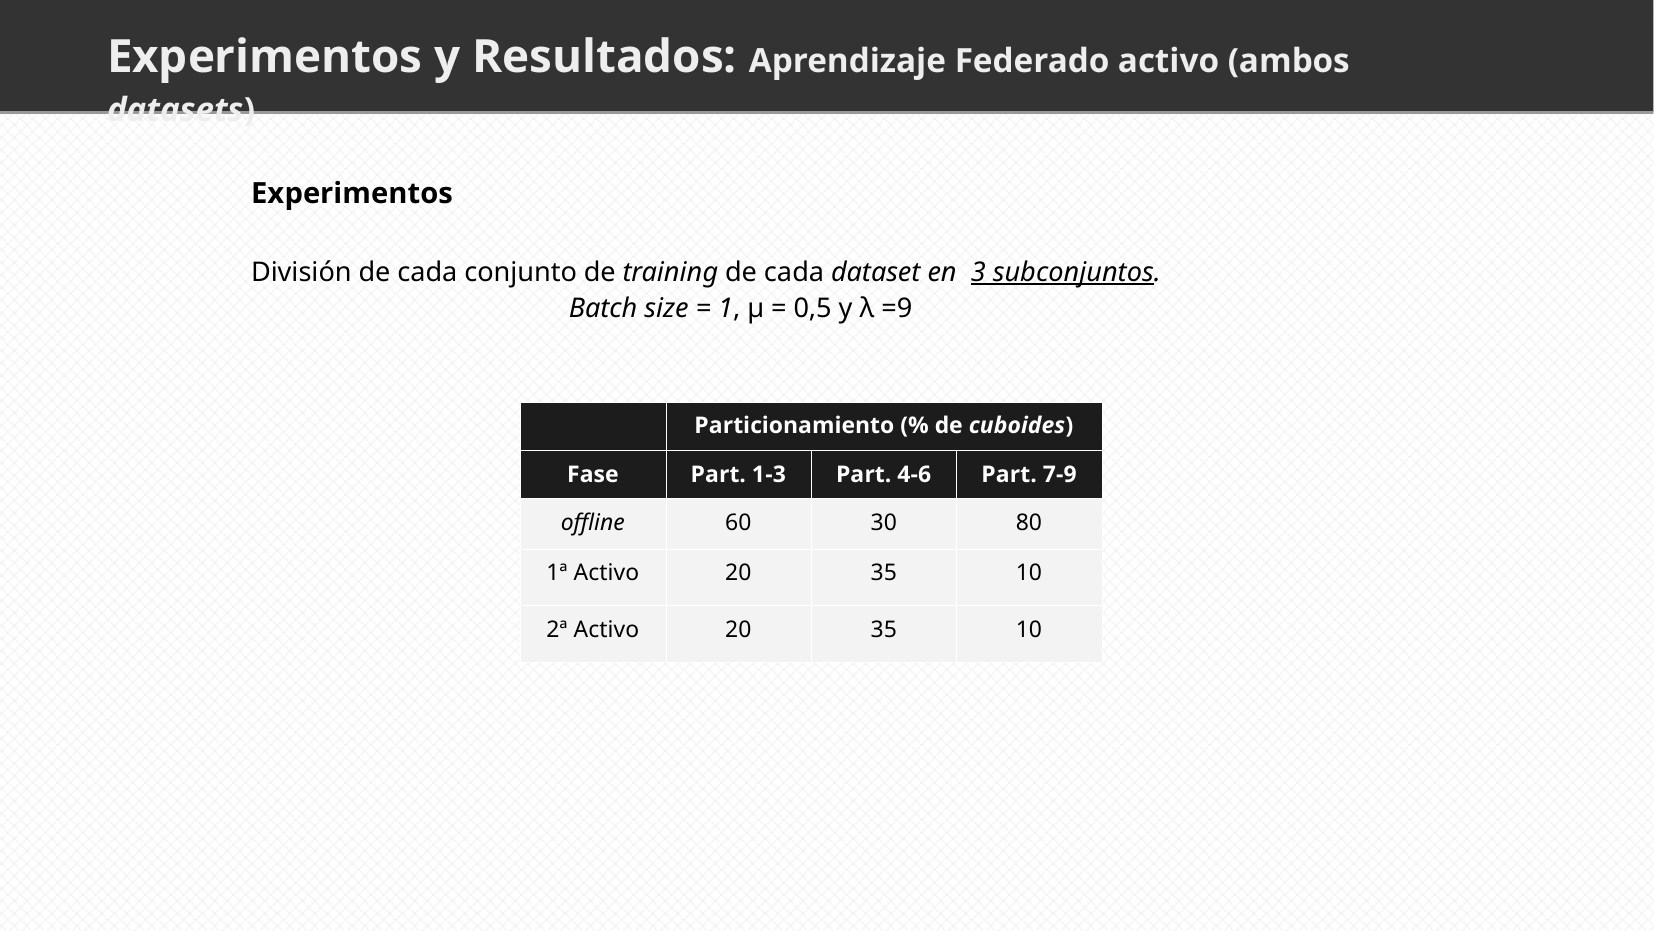

Experimentos y Resultados: Aprendizaje Federado activo (ambos datasets)
Experimentos
División de cada conjunto de training de cada dataset en 3 subconjuntos.
Batch size = 1, μ = 0,5 y λ =9
| | Particionamiento (% de cuboides) | | |
| --- | --- | --- | --- |
| Fase | Part. 1-3 | Part. 4-6 | Part. 7-9 |
| offline | 60 | 30 | 80 |
| 1ª Activo | 20 | 35 | 10 |
| 2ª Activo | 20 | 35 | 10 |